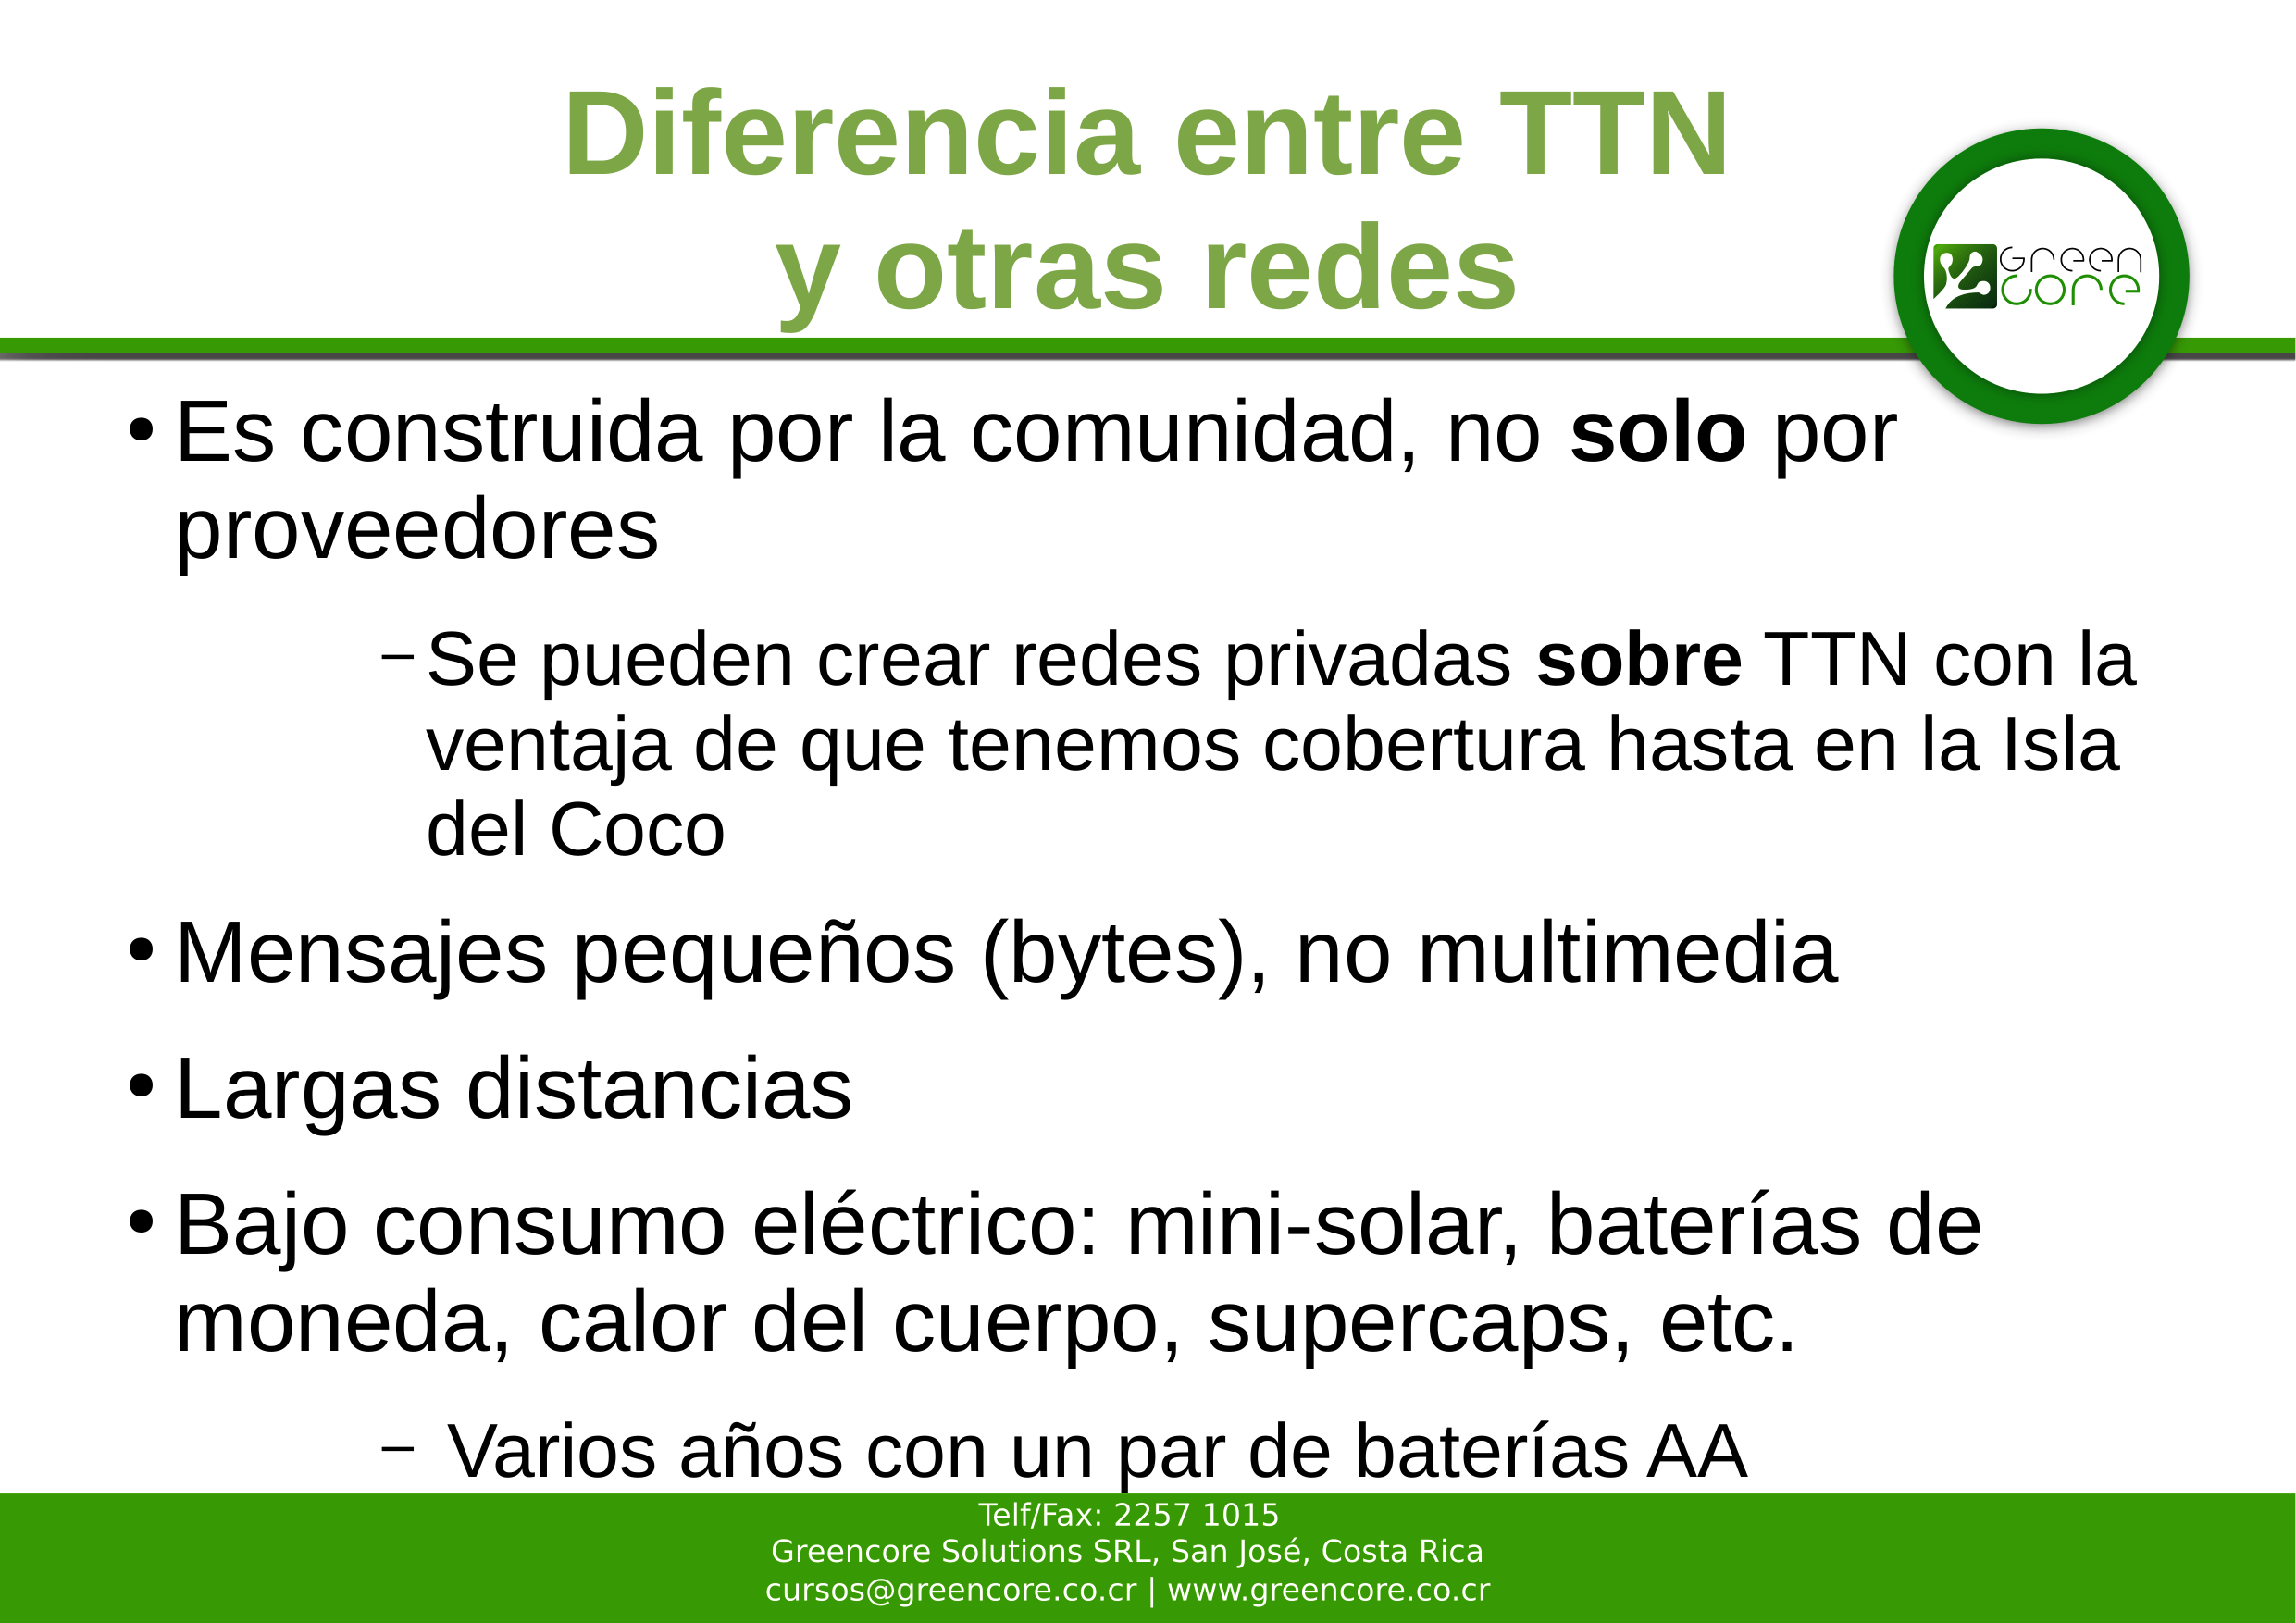

# Diferencia entre TTN y otras redes
Es construida por la comunidad, no solo por proveedores
Se pueden crear redes privadas sobre TTN con la ventaja de que tenemos cobertura hasta en la Isla del Coco
Mensajes pequeños (bytes), no multimedia
Largas distancias
Bajo consumo eléctrico: mini-solar, baterías de moneda, calor del cuerpo, supercaps, etc.
 Varios años con un par de baterías AA